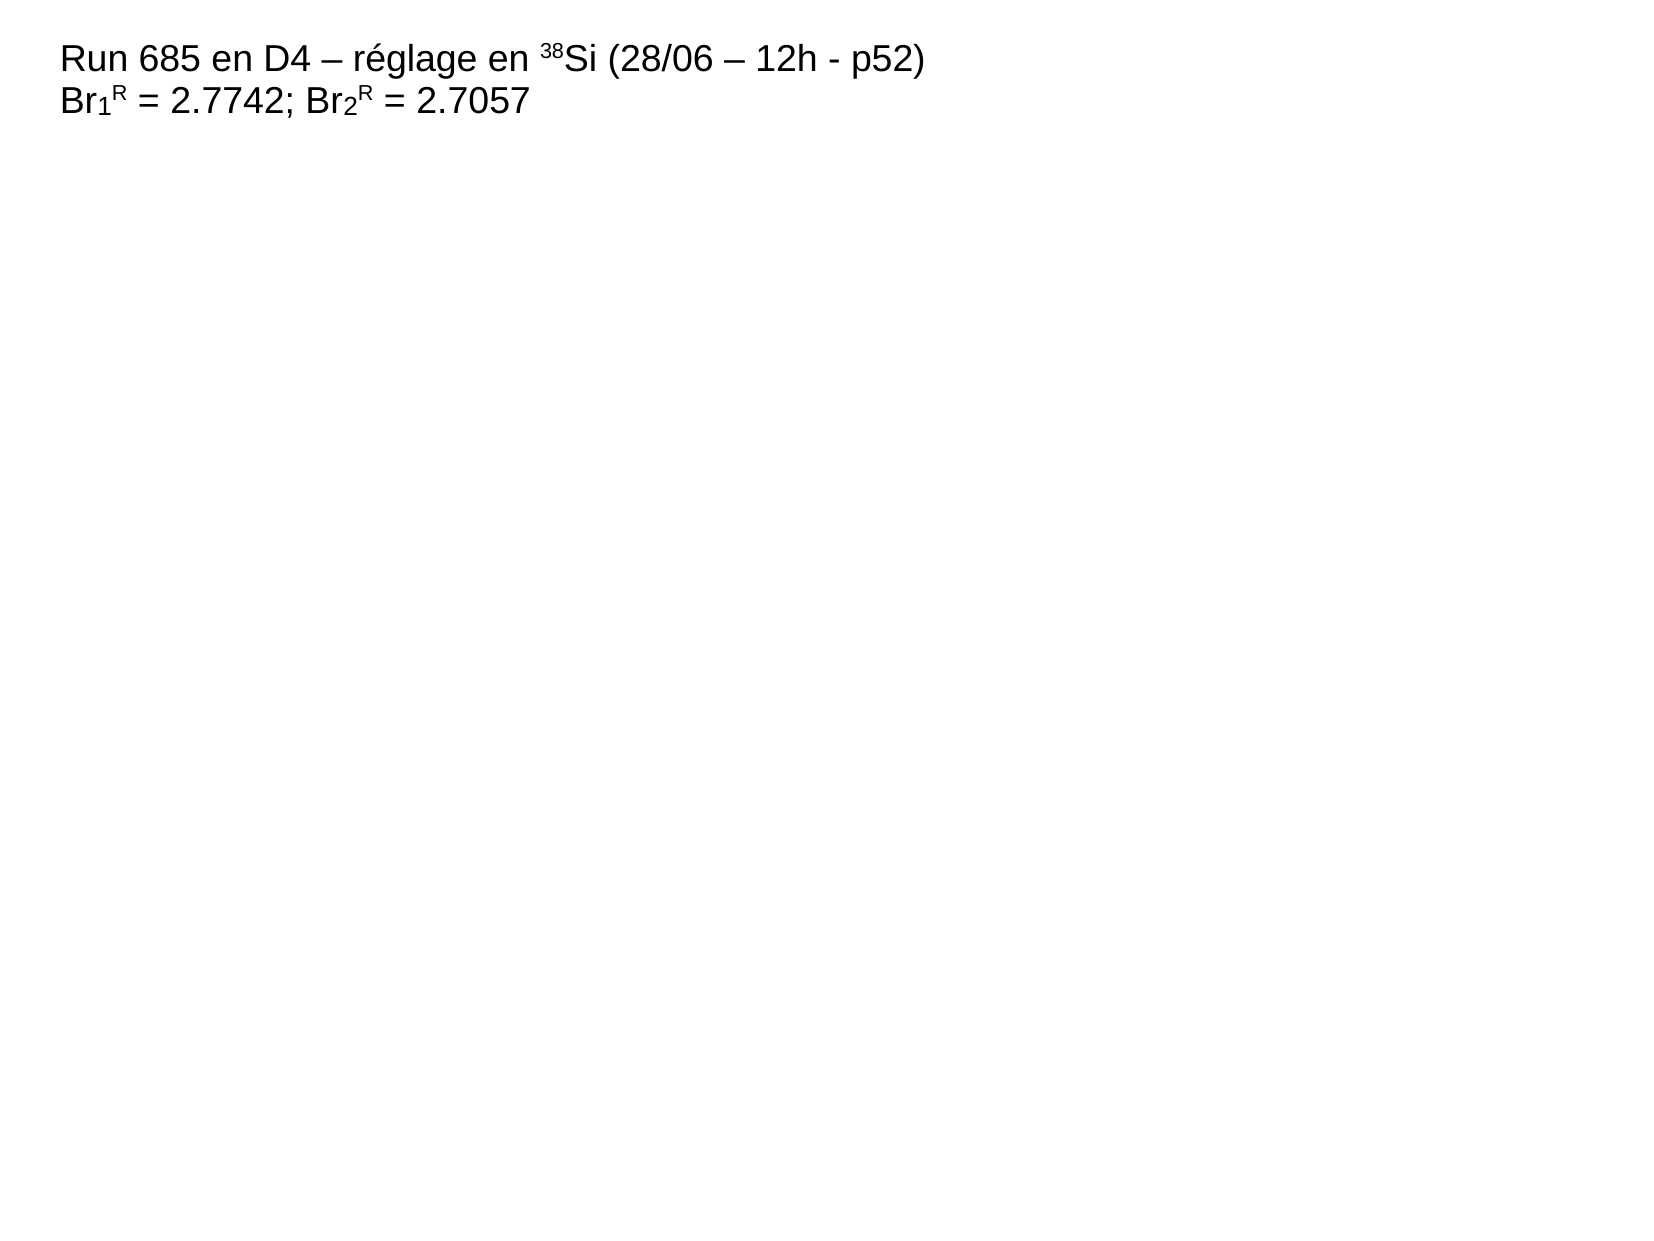

Run 685 en D4 – réglage en 38Si (28/06 – 12h - p52)
Br1R = 2.7742; Br2R = 2.7057